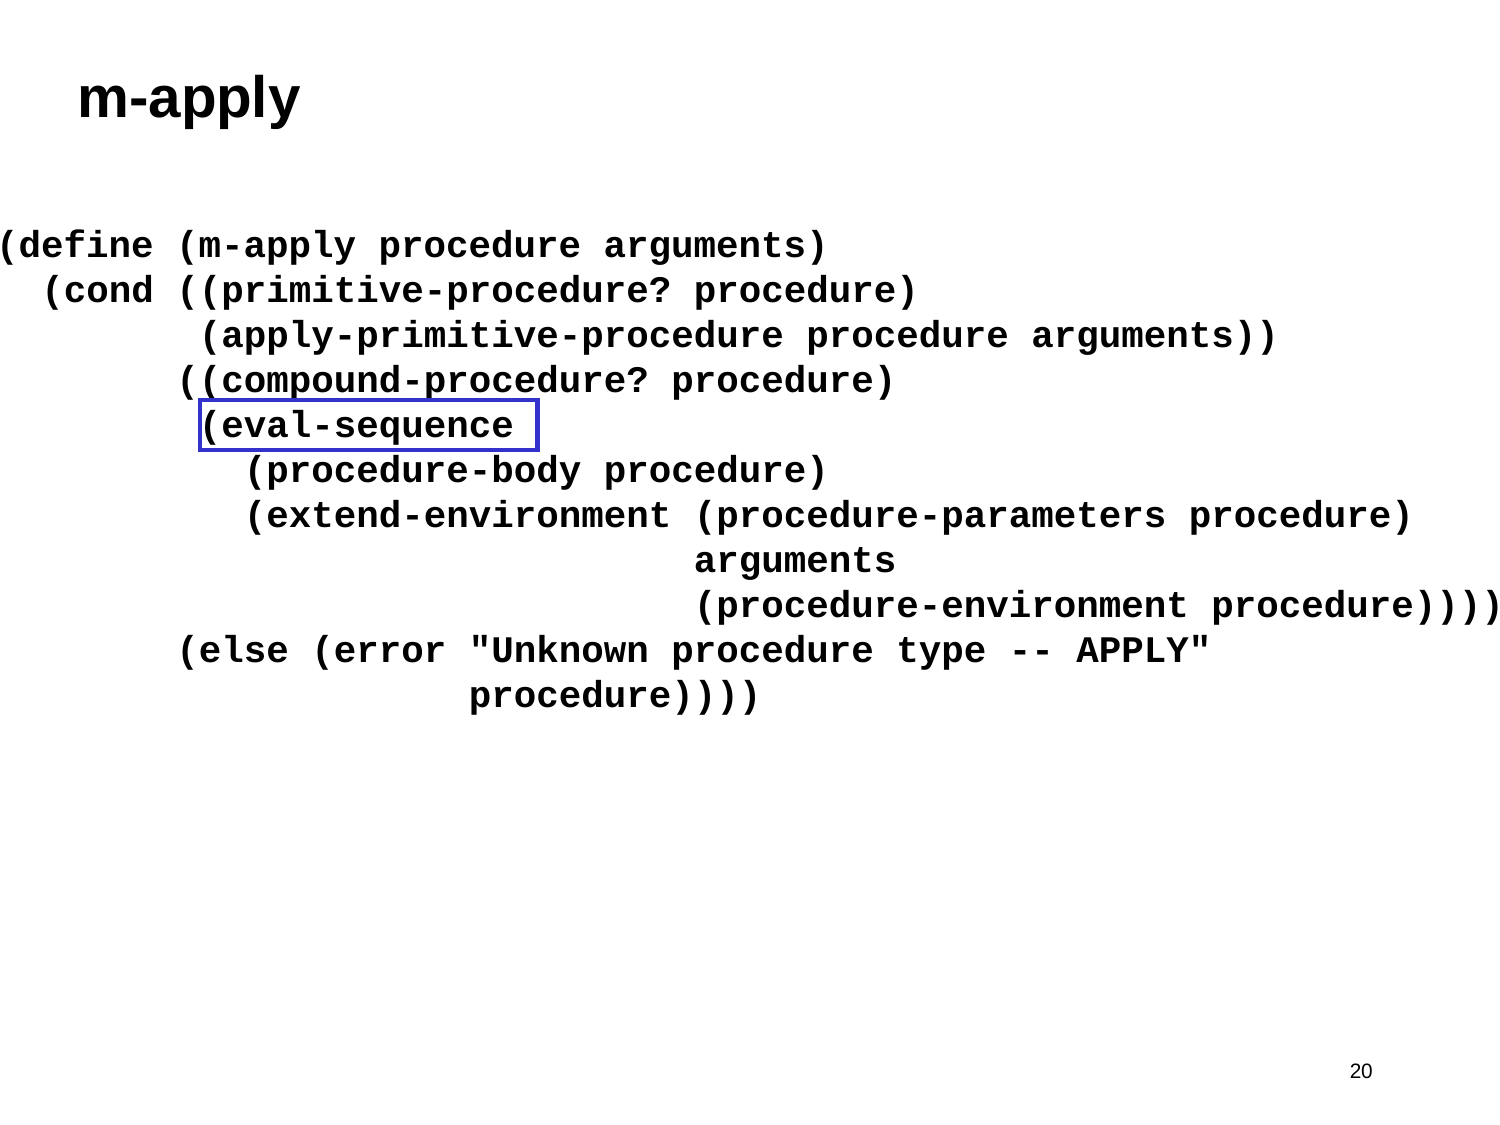

m-apply
(define (m-apply procedure arguments)
 (cond ((primitive-procedure? procedure)
 (apply-primitive-procedure procedure arguments))
 ((compound-procedure? procedure)
 (eval-sequence
 (procedure-body procedure)
 (extend-environment (procedure-parameters procedure)
 arguments
 (procedure-environment procedure))))
 (else (error "Unknown procedure type -- APPLY"
 procedure))))